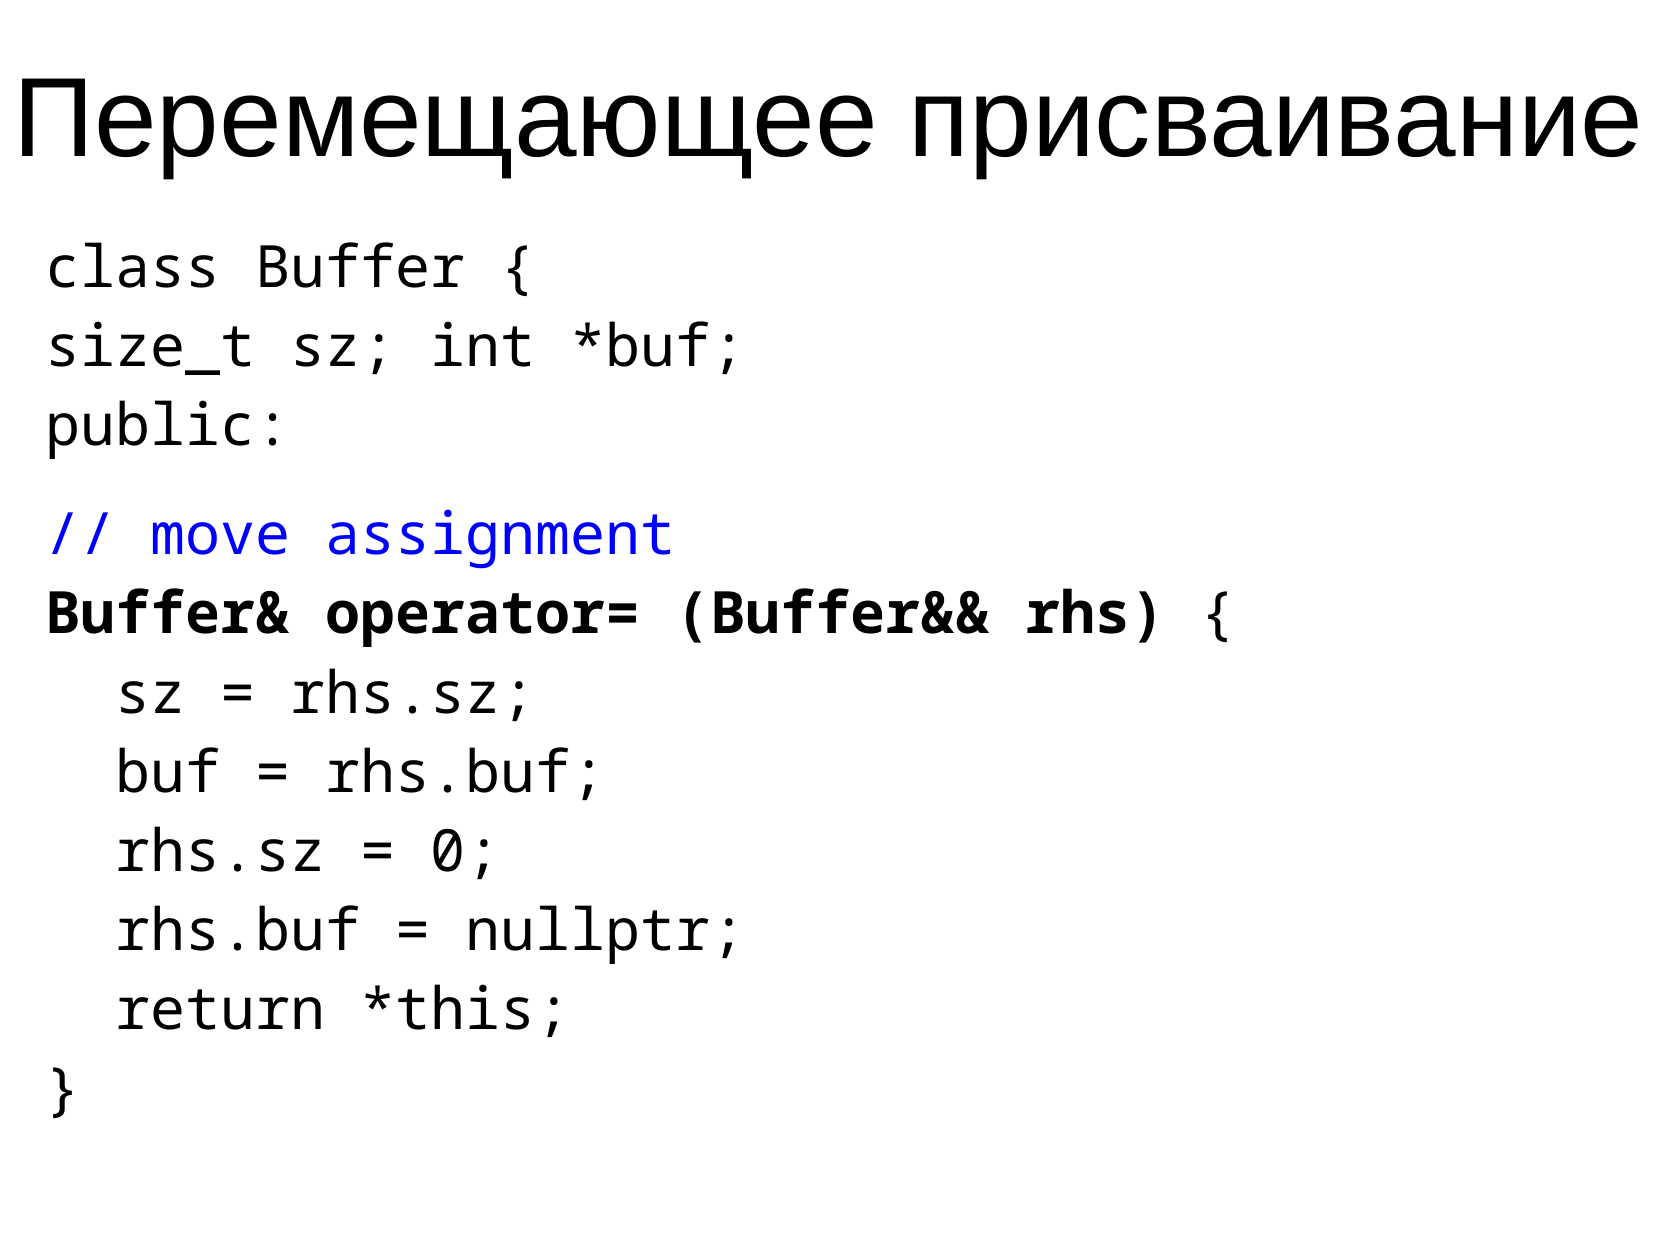

# Перемещающее присваивание
class Buffer {
size_t sz; int *buf;
public:
// move assignment
Buffer& operator= (Buffer&& rhs) {
 sz = rhs.sz;
 buf = rhs.buf;
 rhs.sz = 0;
 rhs.buf = nullptr;
 return *this;
}